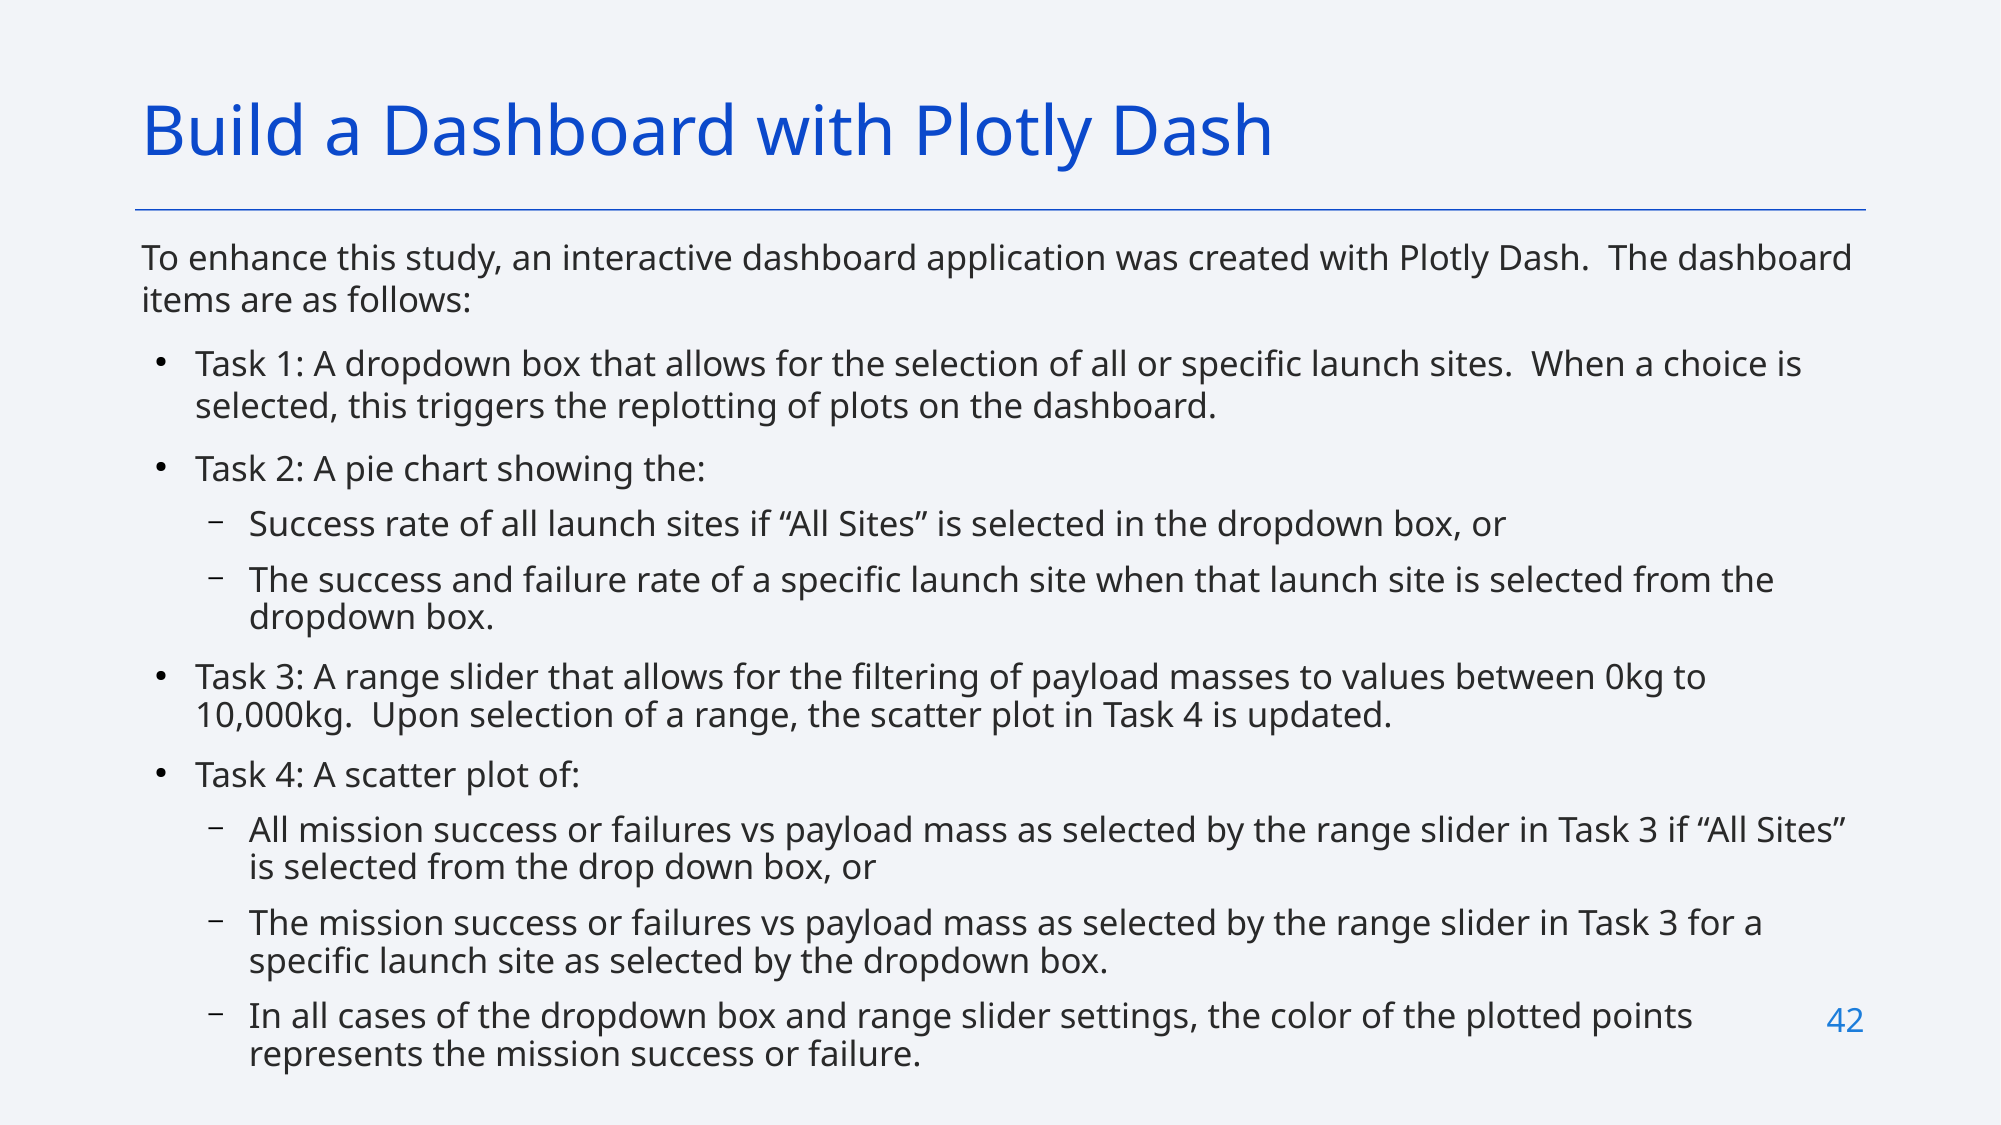

Build a Dashboard with Plotly Dash
# To enhance this study, an interactive dashboard application was created with Plotly Dash. The dashboard items are as follows:
Task 1: A dropdown box that allows for the selection of all or specific launch sites. When a choice is selected, this triggers the replotting of plots on the dashboard.
Task 2: A pie chart showing the:
Success rate of all launch sites if “All Sites” is selected in the dropdown box, or
The success and failure rate of a specific launch site when that launch site is selected from the dropdown box.
Task 3: A range slider that allows for the filtering of payload masses to values between 0kg to 10,000kg. Upon selection of a range, the scatter plot in Task 4 is updated.
Task 4: A scatter plot of:
All mission success or failures vs payload mass as selected by the range slider in Task 3 if “All Sites” is selected from the drop down box, or
The mission success or failures vs payload mass as selected by the range slider in Task 3 for a specific launch site as selected by the dropdown box.
In all cases of the dropdown box and range slider settings, the color of the plotted points represents the mission success or failure.
42